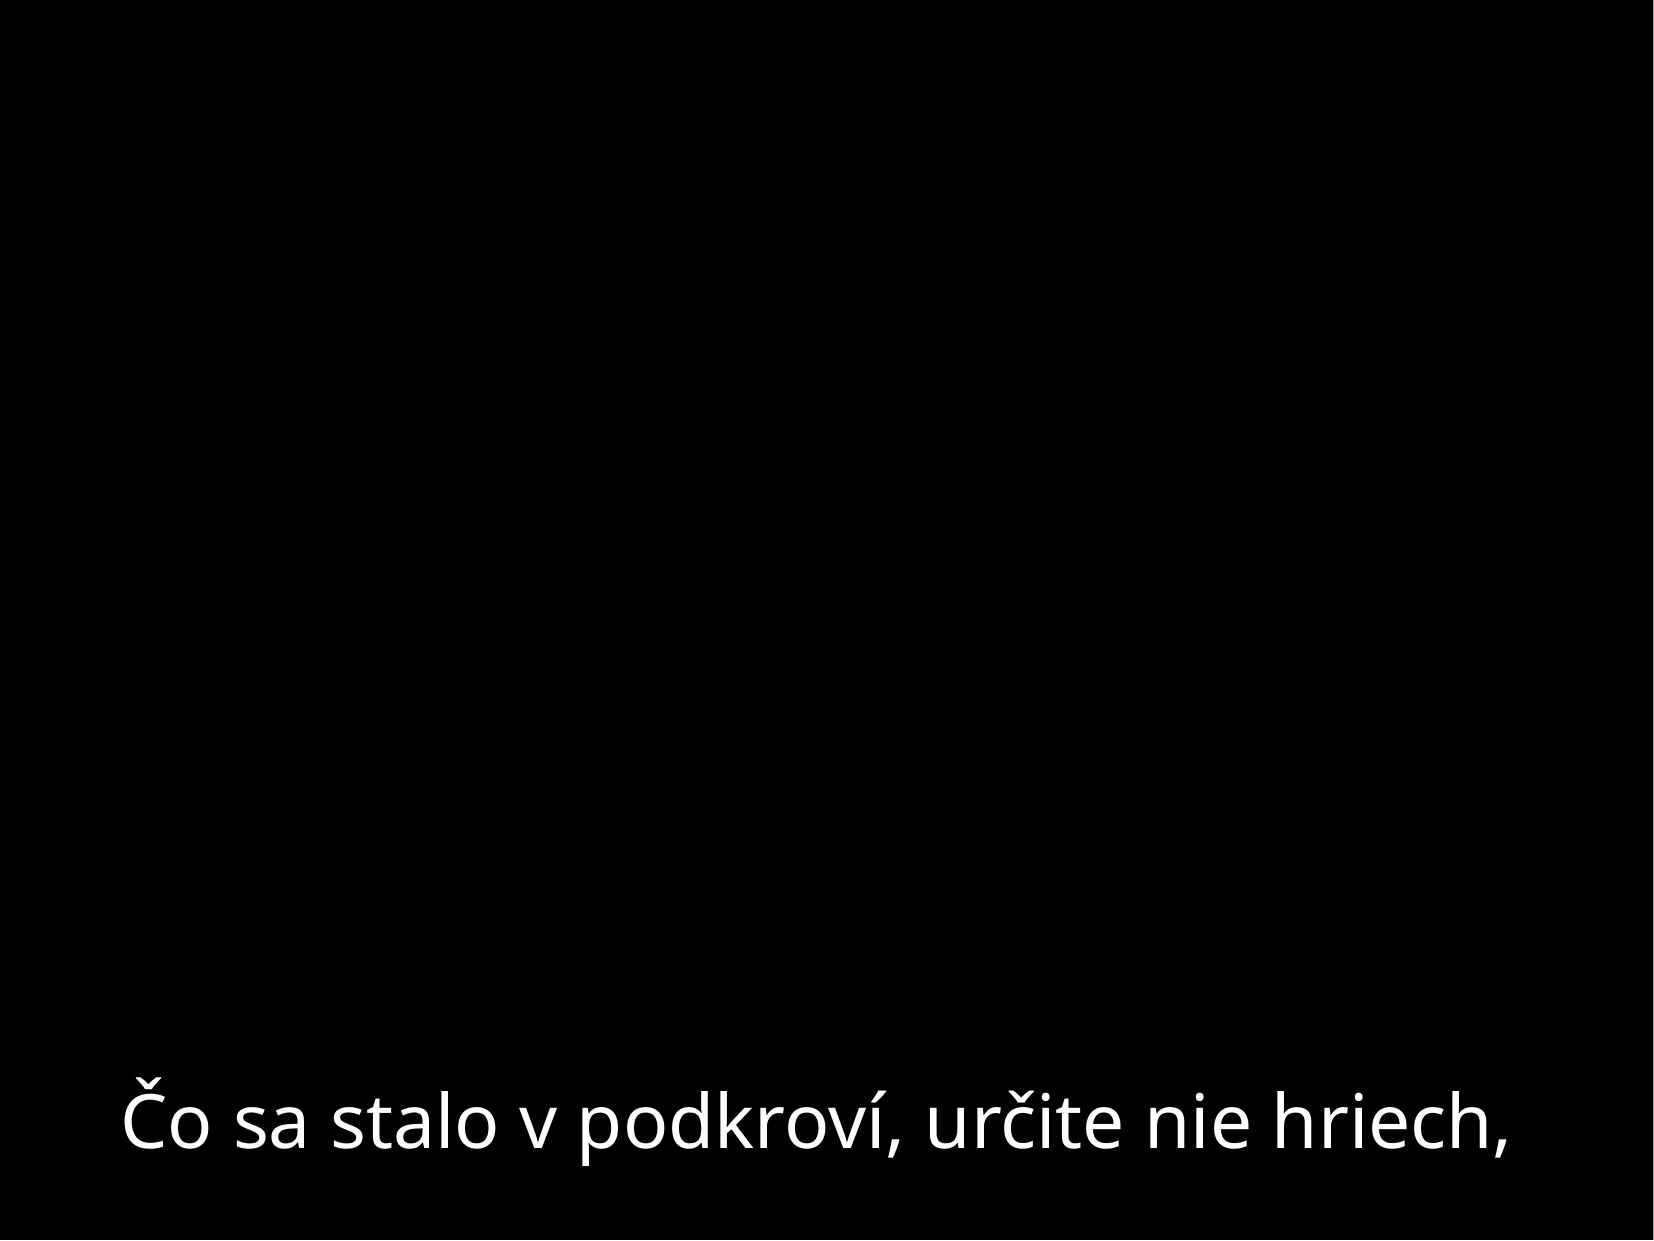

# Čo sa stalo v podkroví, určite nie hriech,